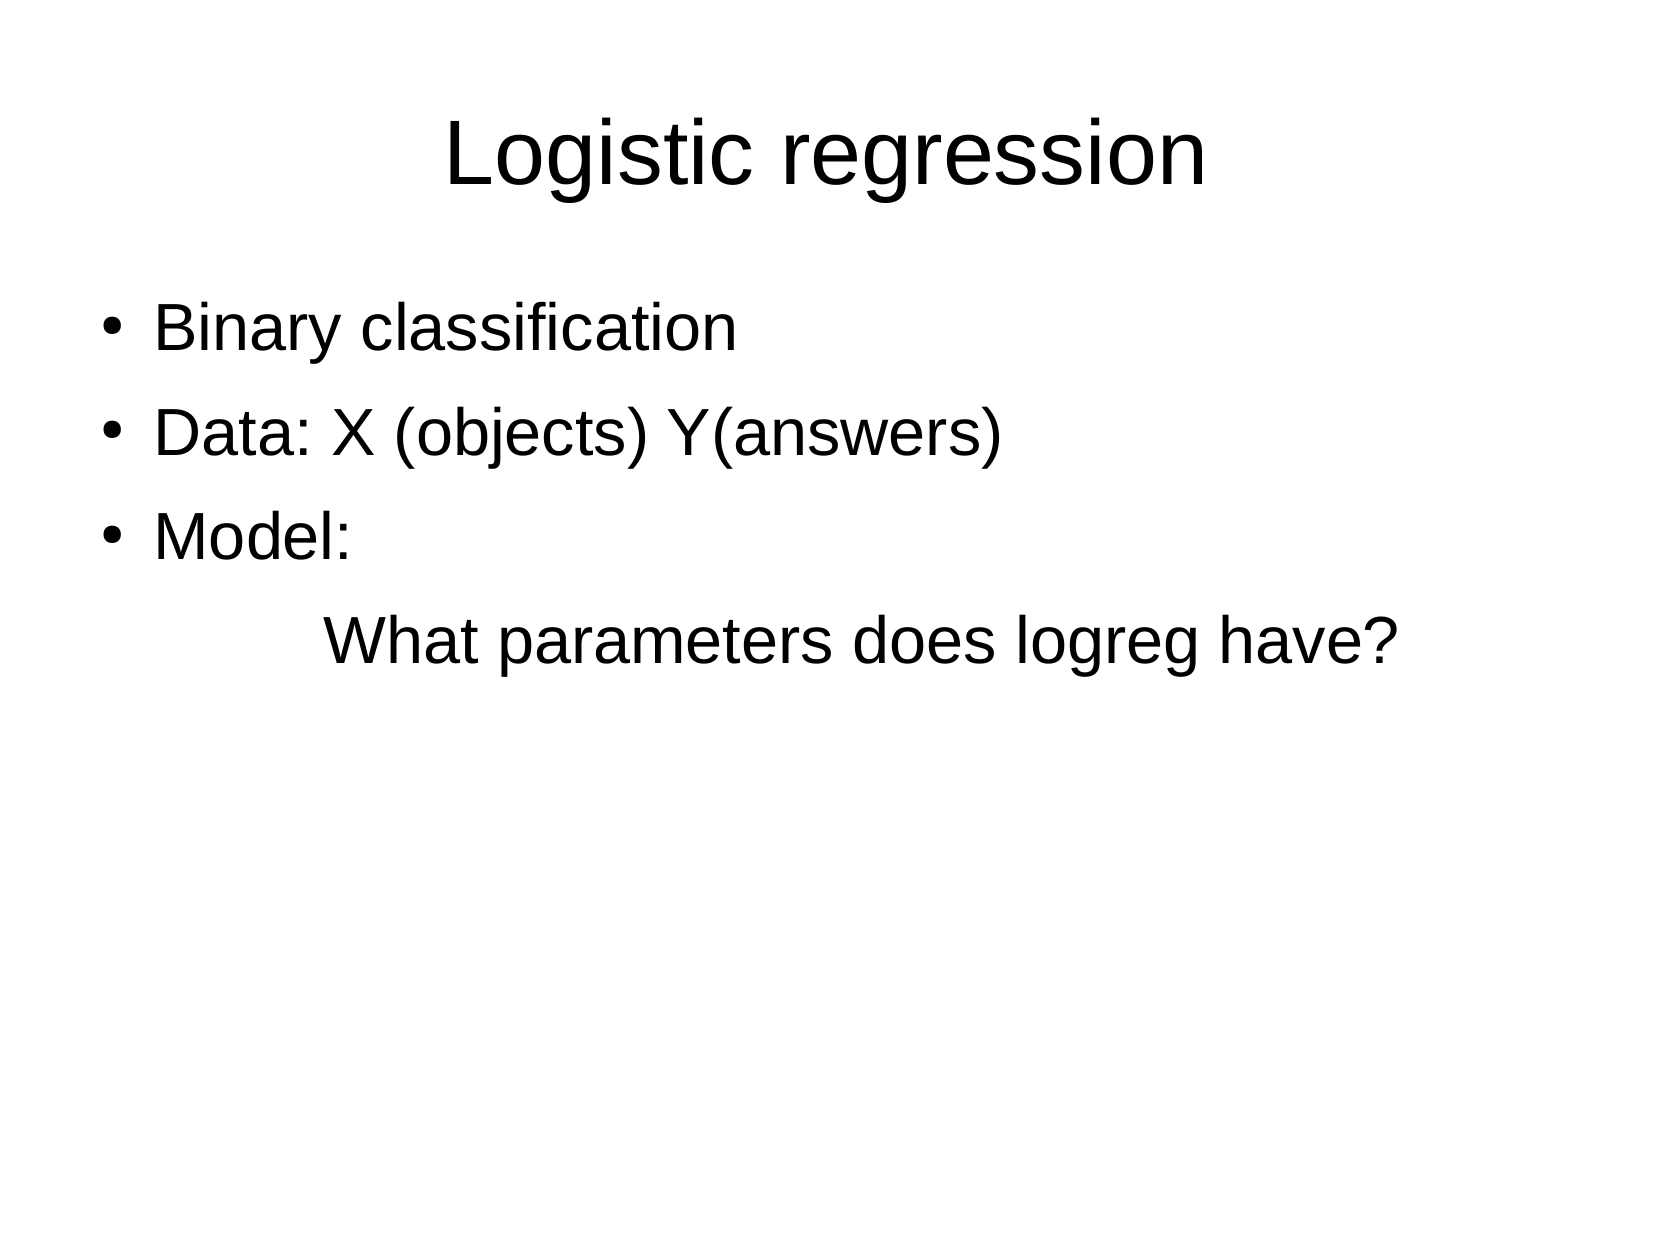

# Logistic regression
Binary classification
Data: X (objects) Y(answers)
Model:
What parameters does logreg have?